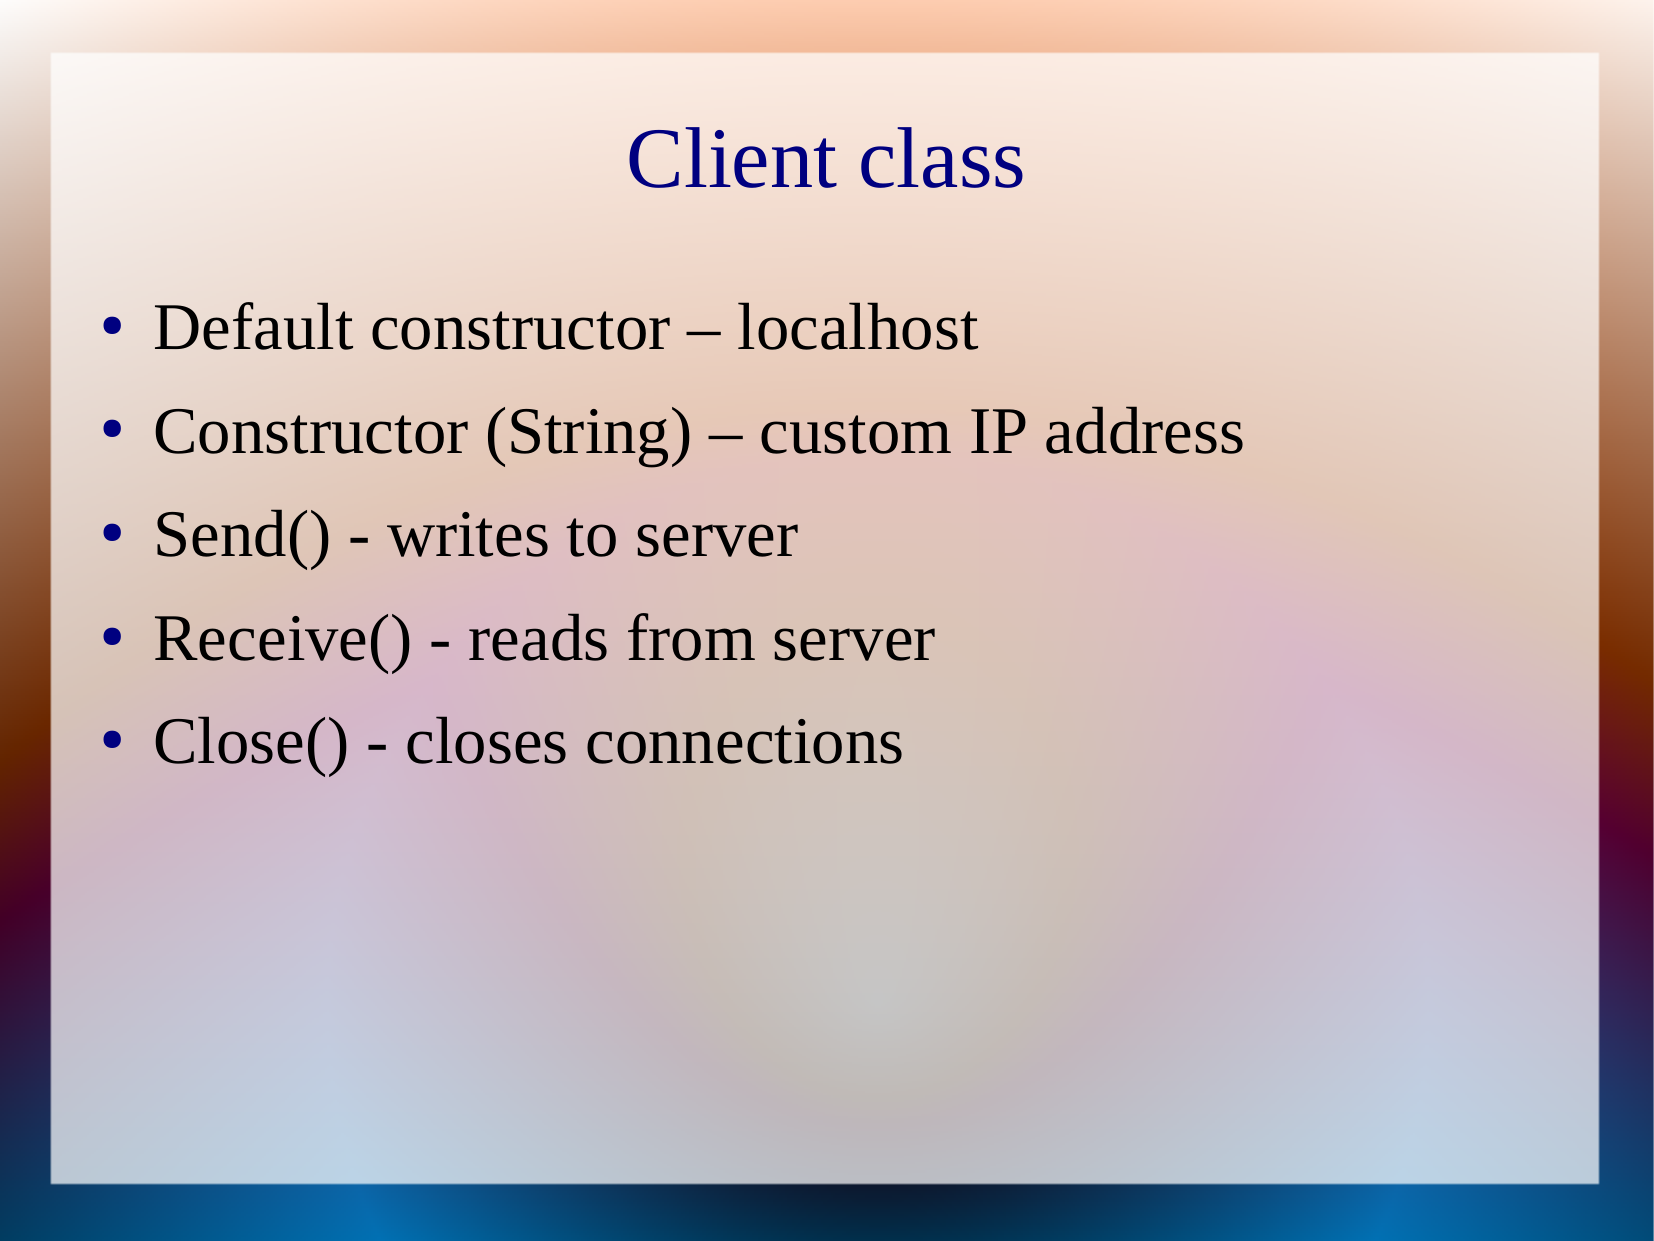

# Client class
Default constructor – localhost
Constructor (String) – custom IP address
Send() - writes to server
Receive() - reads from server
Close() - closes connections